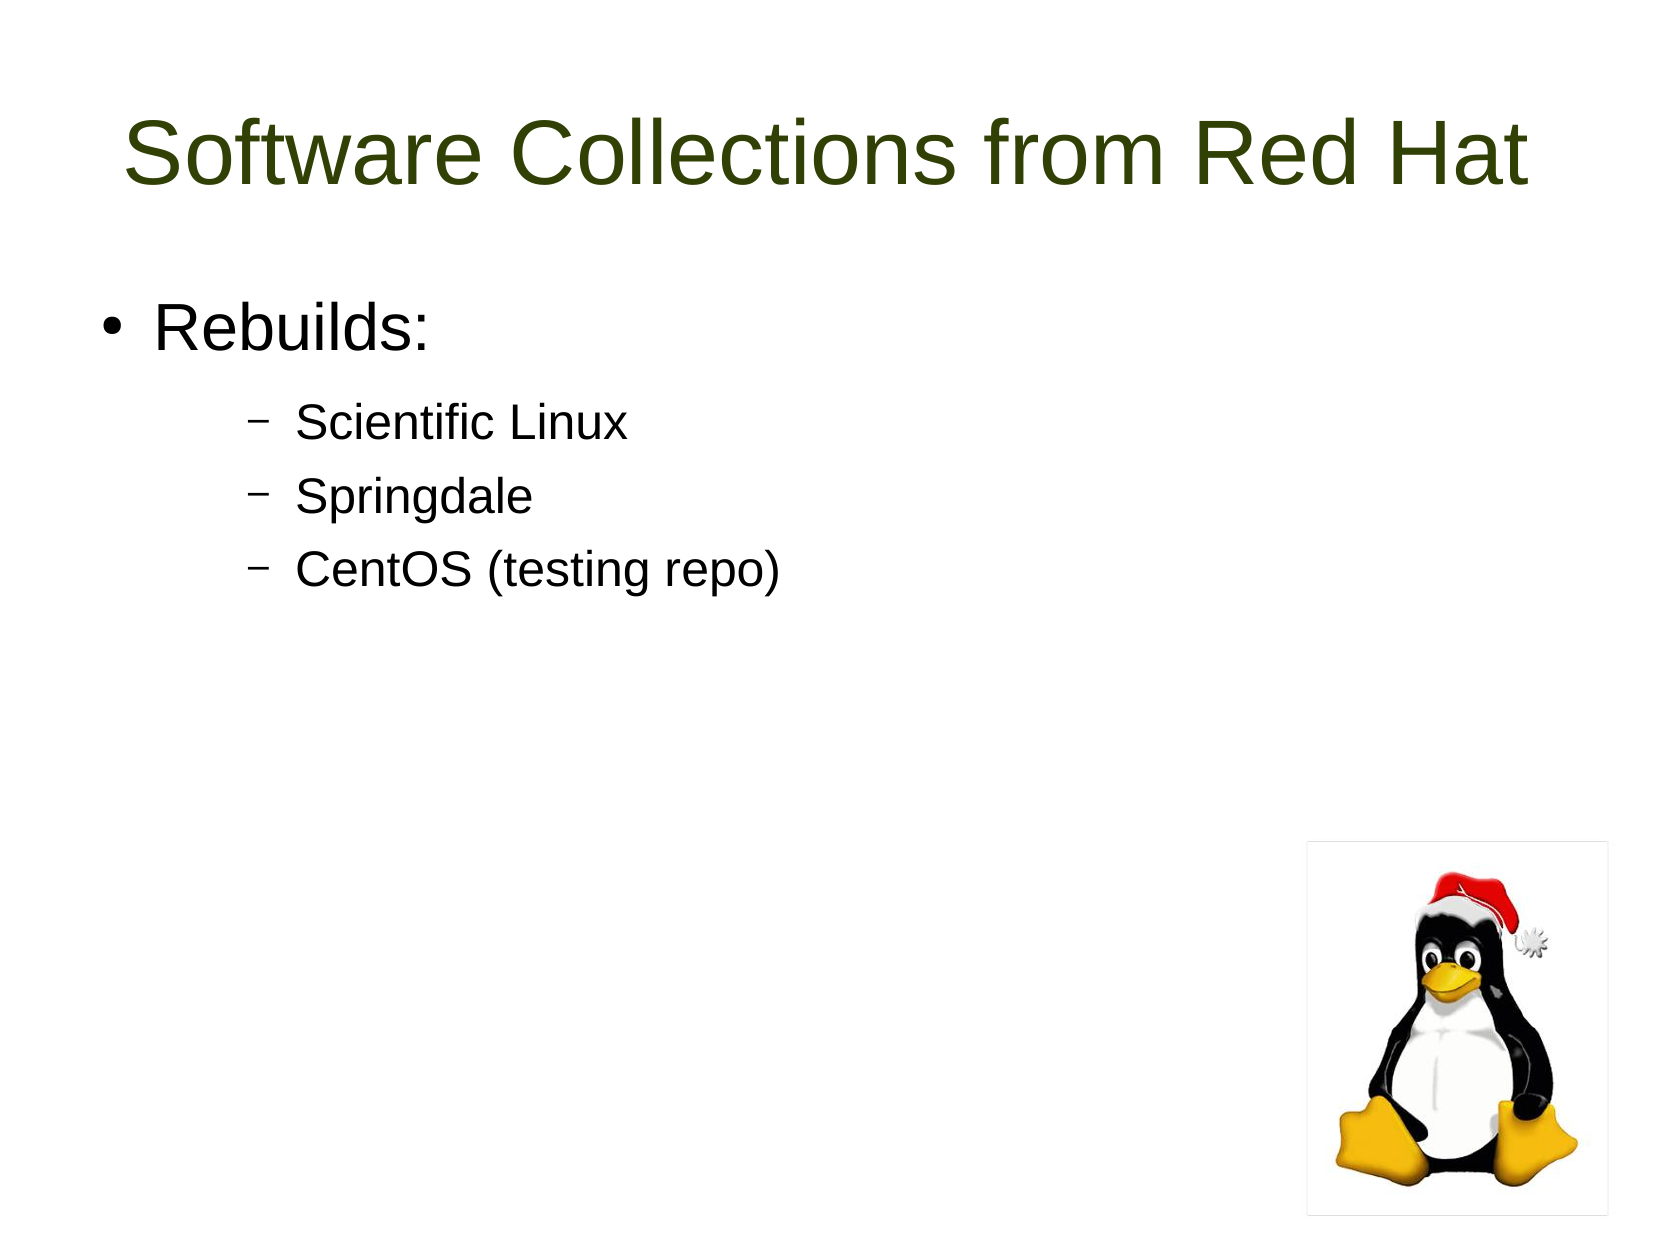

# Software Collections from Red Hat
Rebuilds:
Scientific Linux
Springdale
CentOS (testing repo)